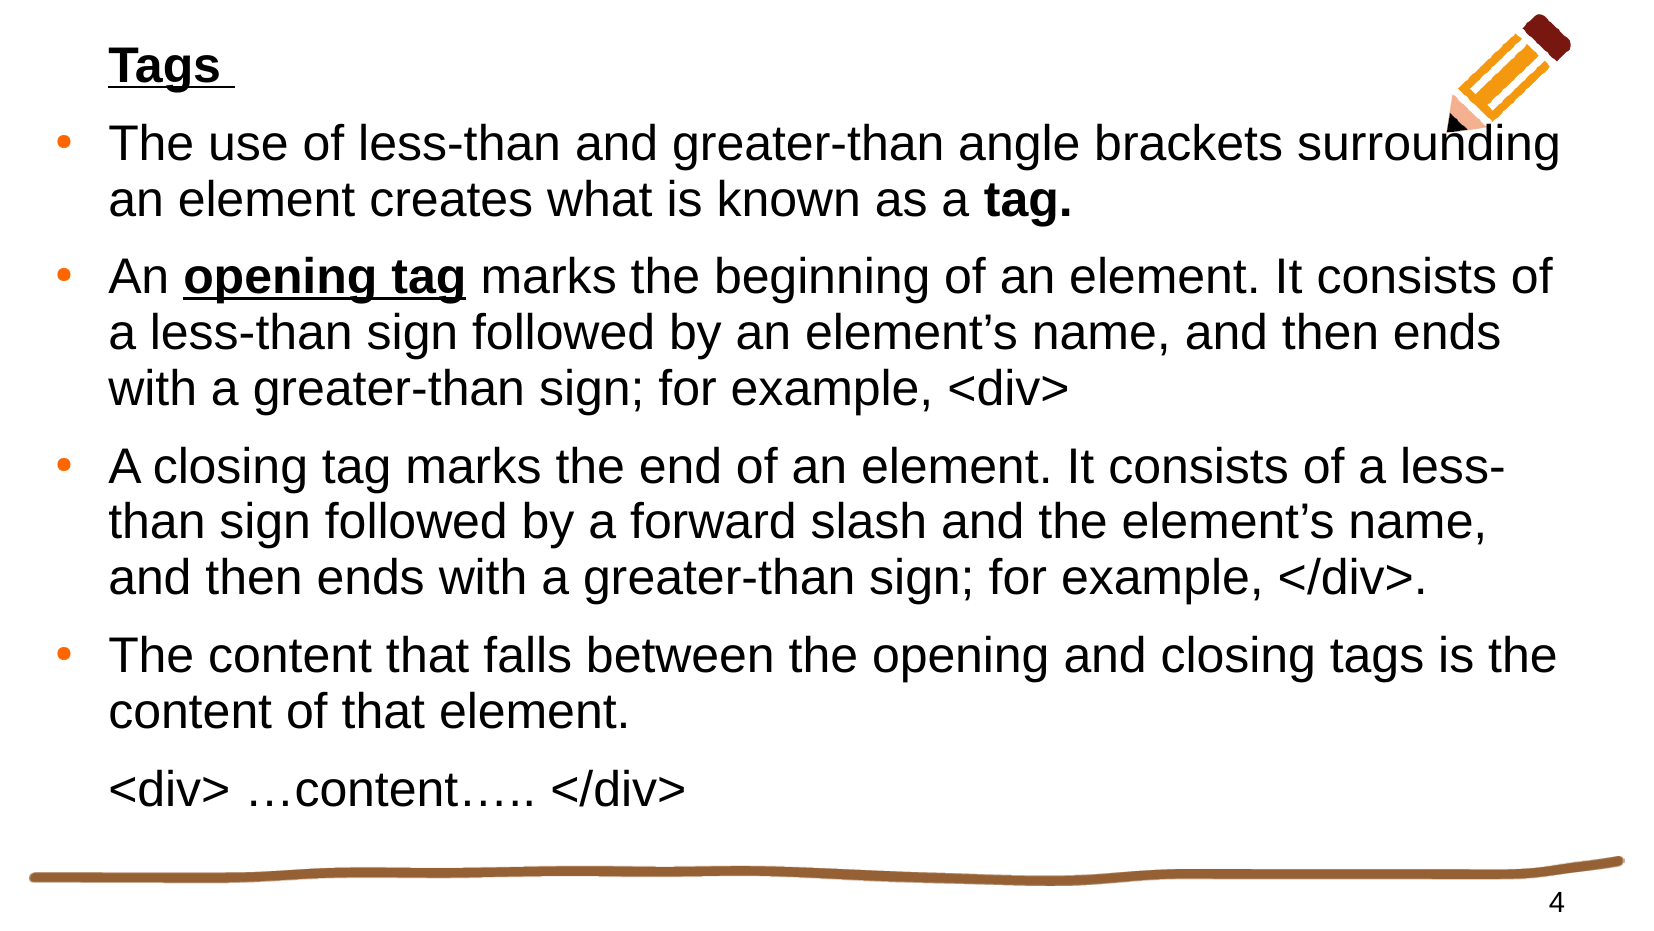

# Tags
The use of less-than and greater-than angle brackets surrounding an element creates what is known as a tag.
An opening tag marks the beginning of an element. It consists of a less-than sign followed by an element’s name, and then ends with a greater-than sign; for example, <div>
A closing tag marks the end of an element. It consists of a less-than sign followed by a forward slash and the element’s name, and then ends with a greater-than sign; for example, </div>.
The content that falls between the opening and closing tags is the content of that element.
<div> …content….. </div>
4